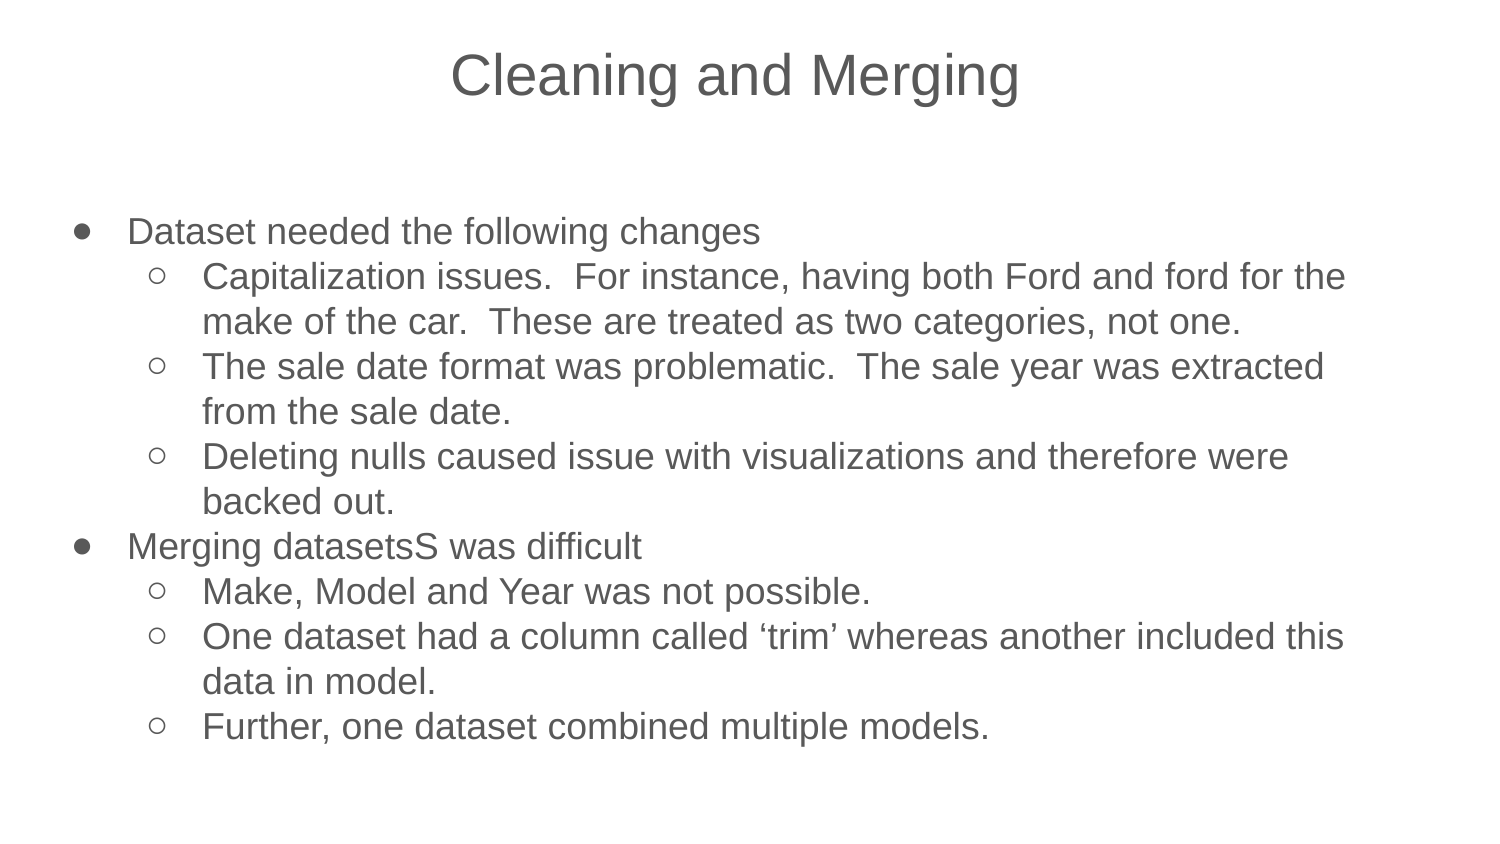

# Cleaning and Merging
Dataset needed the following changes
Capitalization issues. For instance, having both Ford and ford for the make of the car. These are treated as two categories, not one.
The sale date format was problematic. The sale year was extracted from the sale date.
Deleting nulls caused issue with visualizations and therefore were backed out.
Merging datasetsS was difficult
Make, Model and Year was not possible.
One dataset had a column called ‘trim’ whereas another included this data in model.
Further, one dataset combined multiple models.